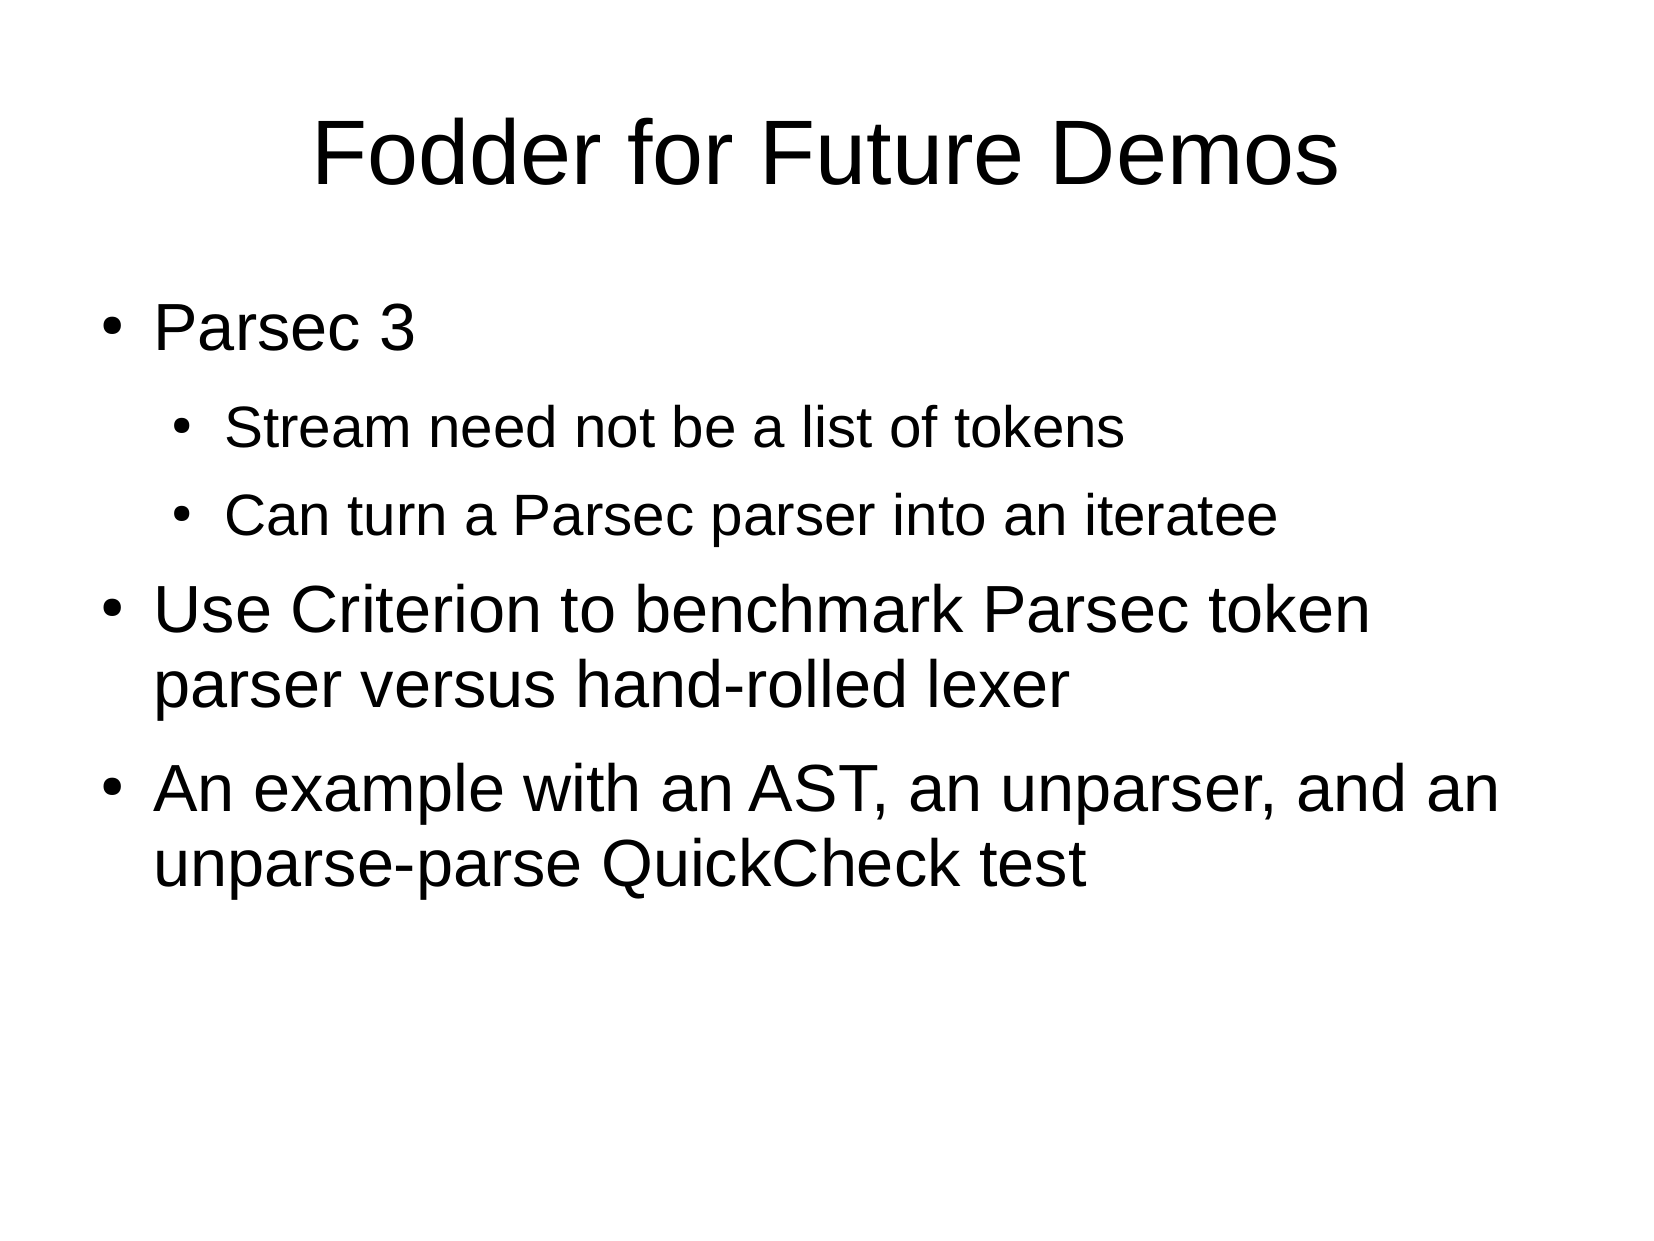

# Fodder for Future Demos
Parsec 3
Stream need not be a list of tokens
Can turn a Parsec parser into an iteratee
Use Criterion to benchmark Parsec token parser versus hand-rolled lexer
An example with an AST, an unparser, and an unparse-parse QuickCheck test